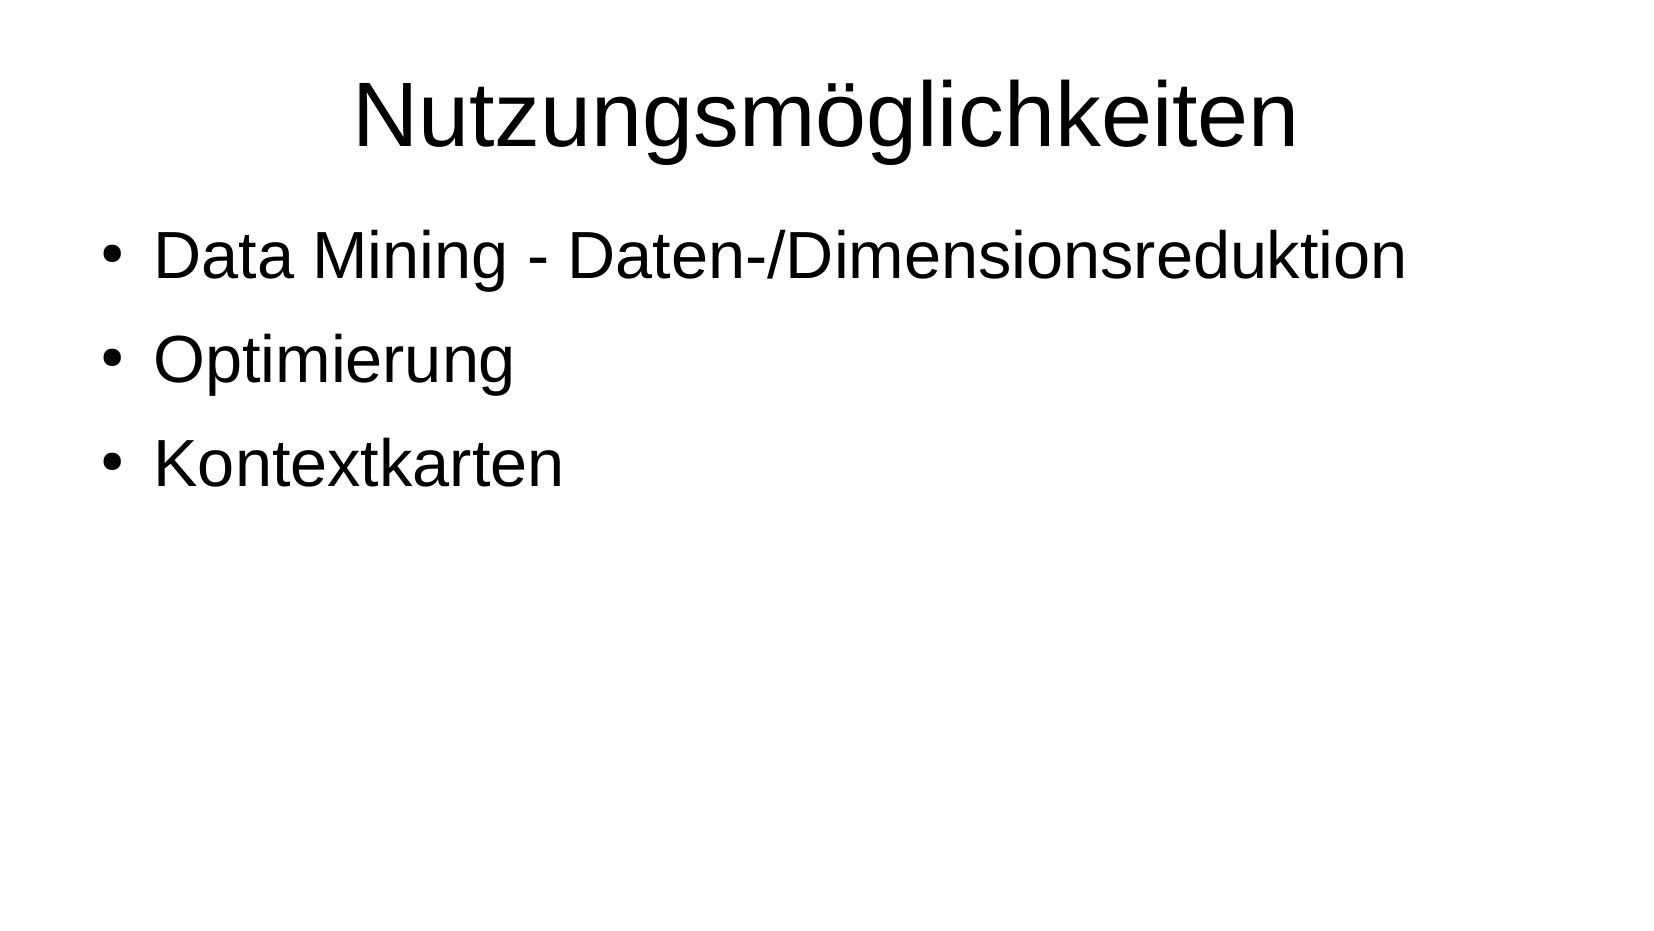

# Nutzungsmöglichkeiten
Data Mining - Daten-/Dimensionsreduktion
Optimierung
Kontextkarten